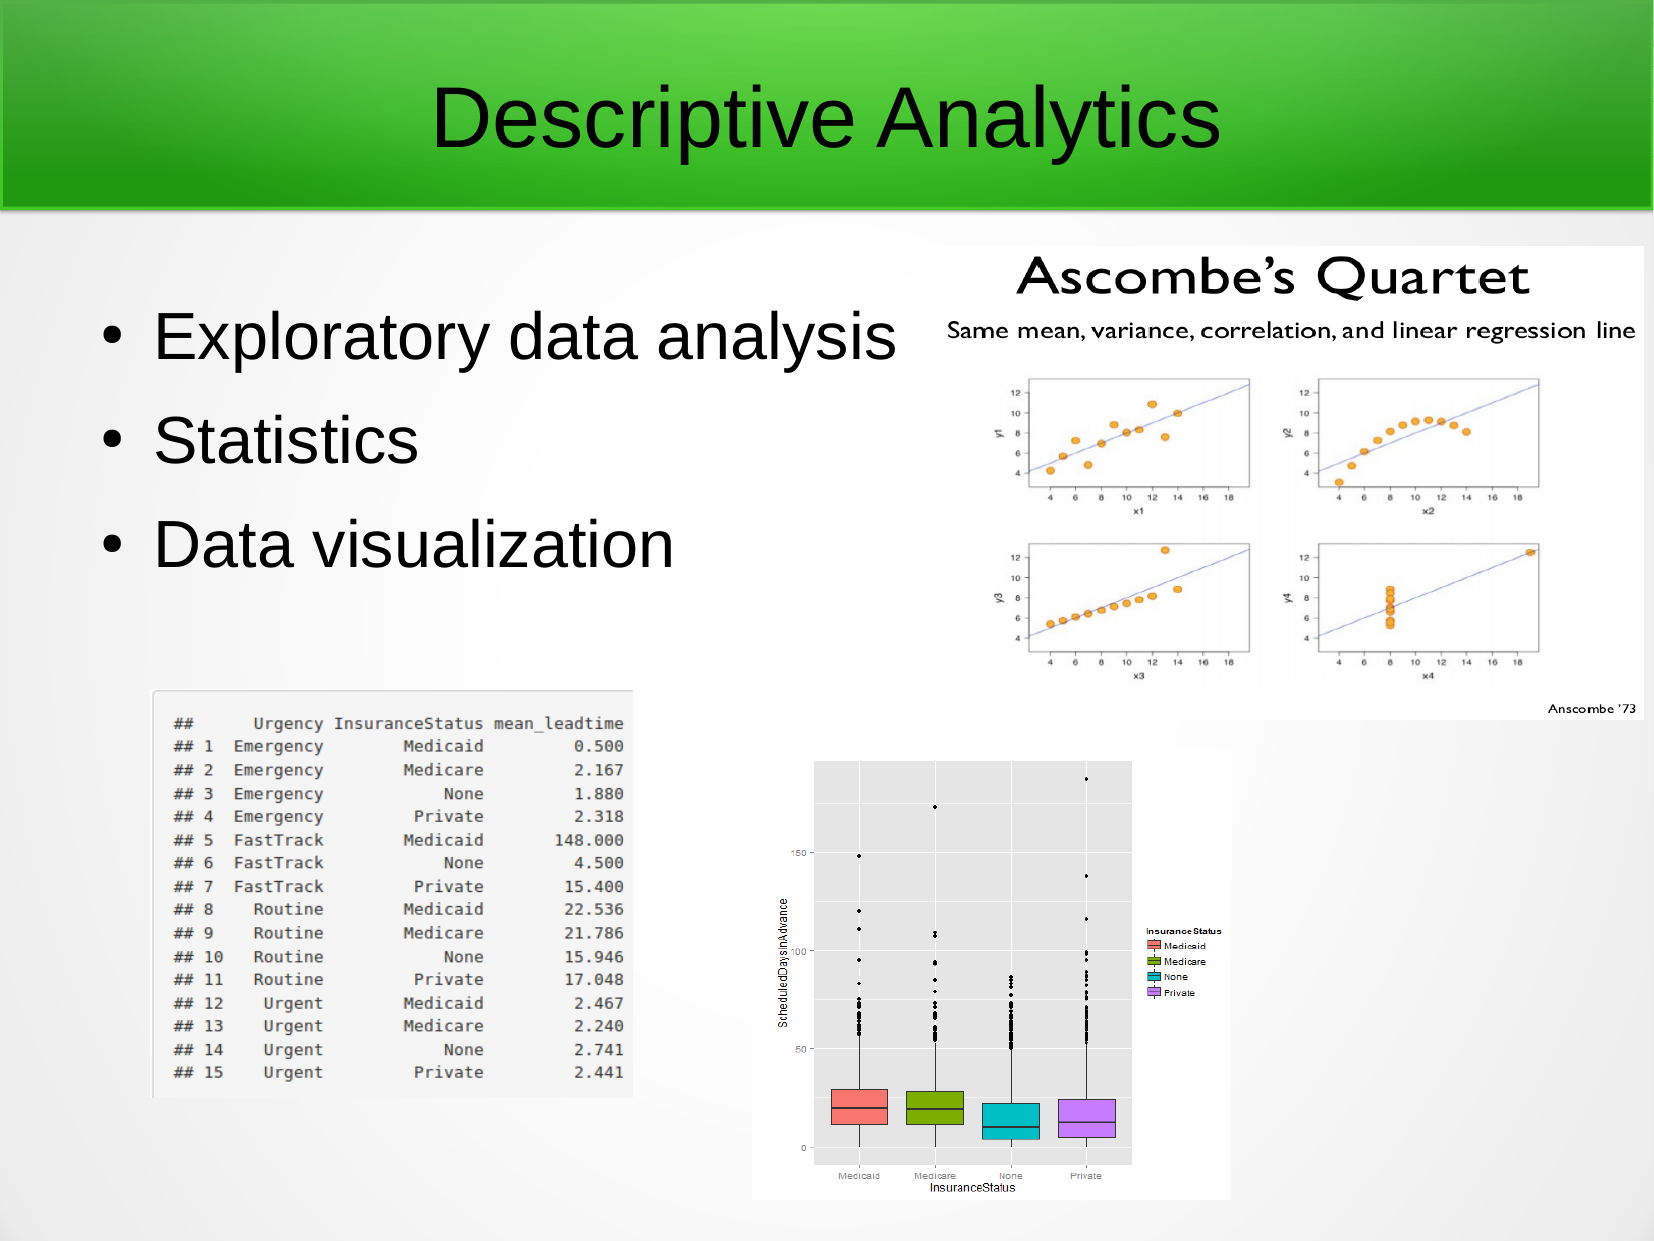

# Descriptive Analytics
Exploratory data analysis
Statistics
Data visualization